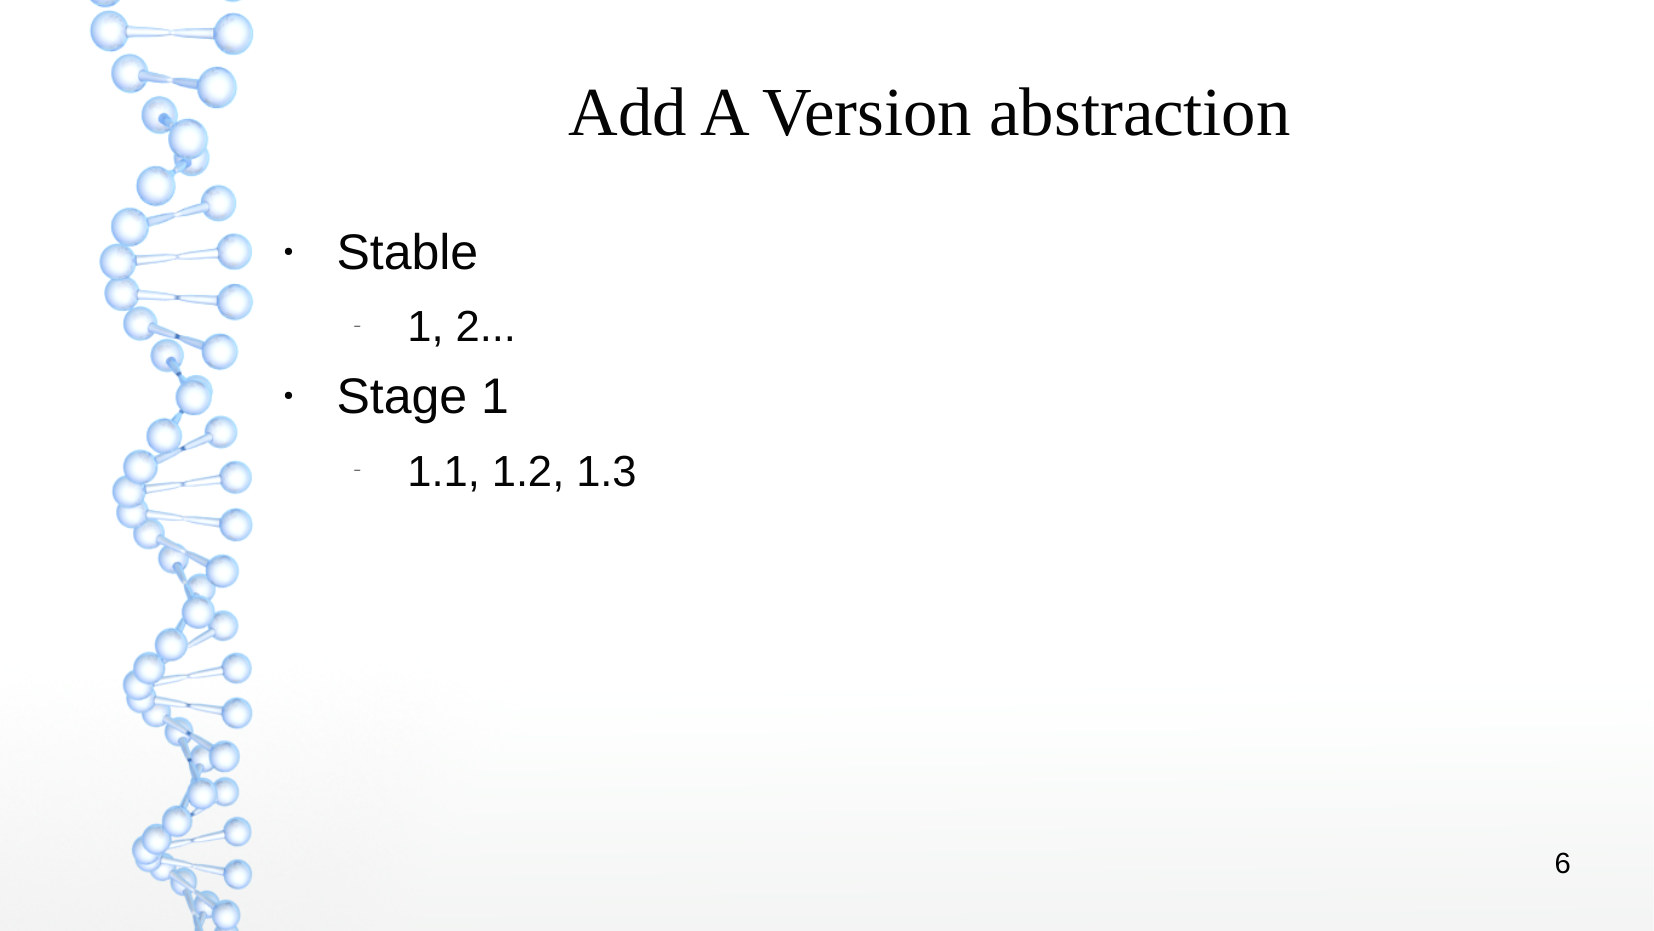

# Add A Version abstraction
Stable
1, 2...
Stage 1
1.1, 1.2, 1.3
6